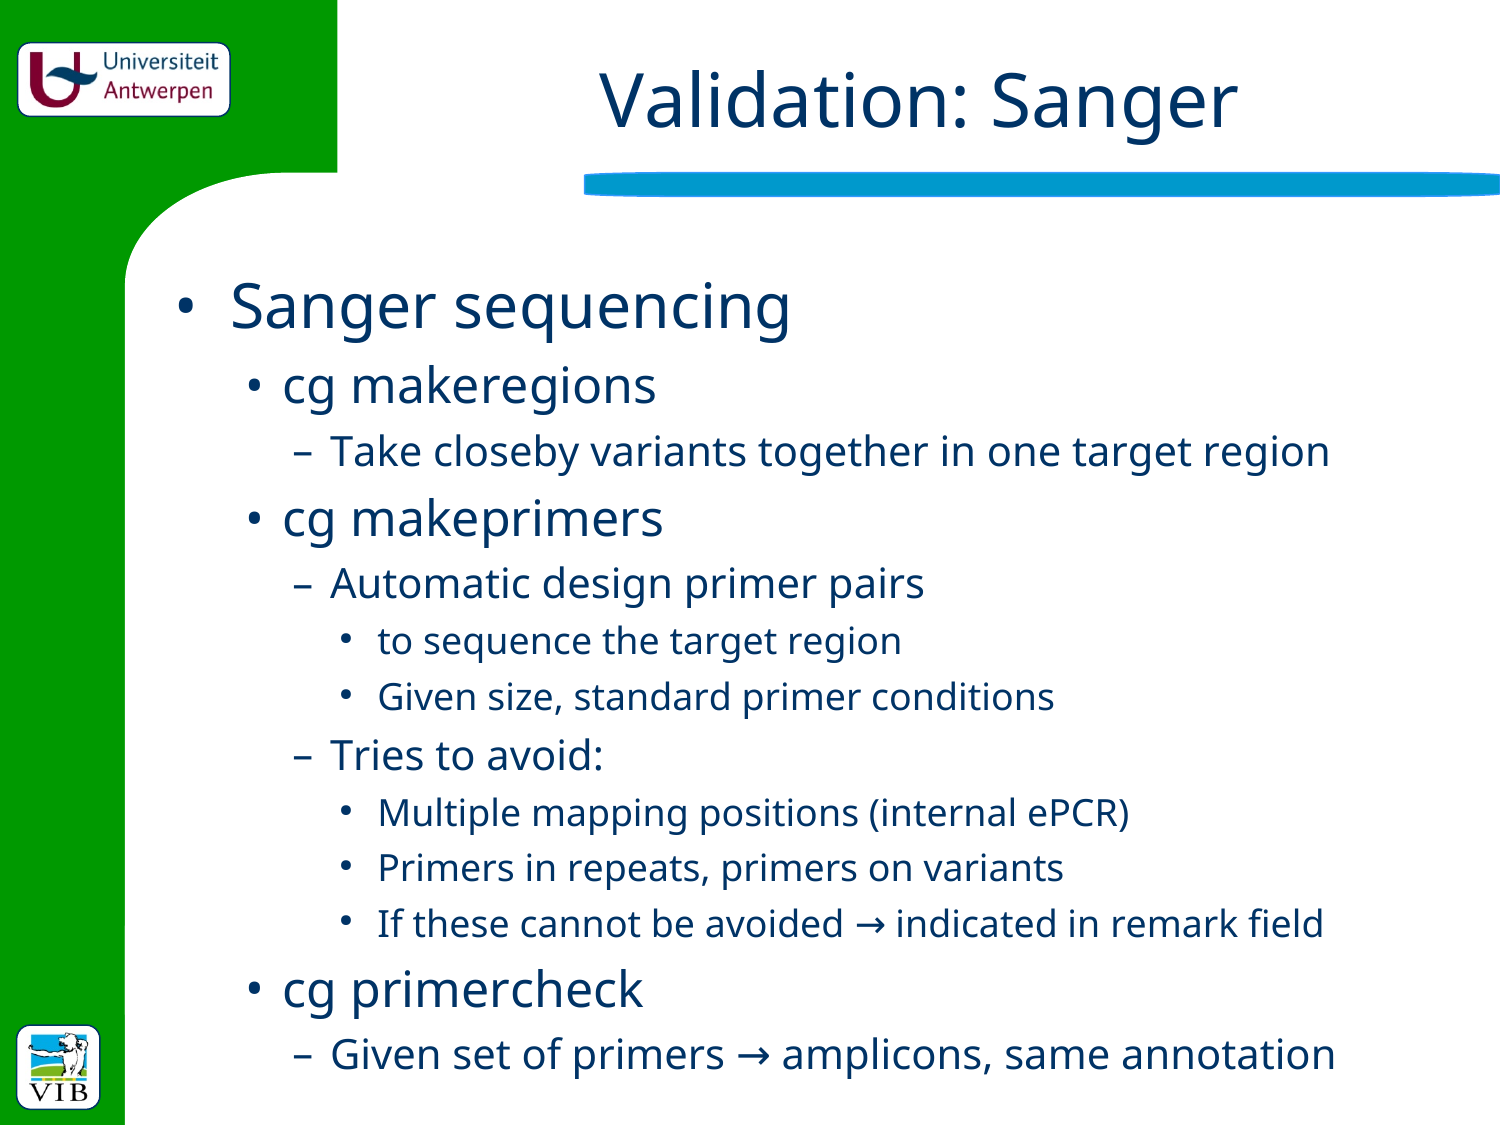

# Validation: Sanger
Sanger sequencing
cg makeregions
Take closeby variants together in one target region
cg makeprimers
Automatic design primer pairs
to sequence the target region
Given size, standard primer conditions
Tries to avoid:
Multiple mapping positions (internal ePCR)
Primers in repeats, primers on variants
If these cannot be avoided → indicated in remark field
cg primercheck
Given set of primers → amplicons, same annotation